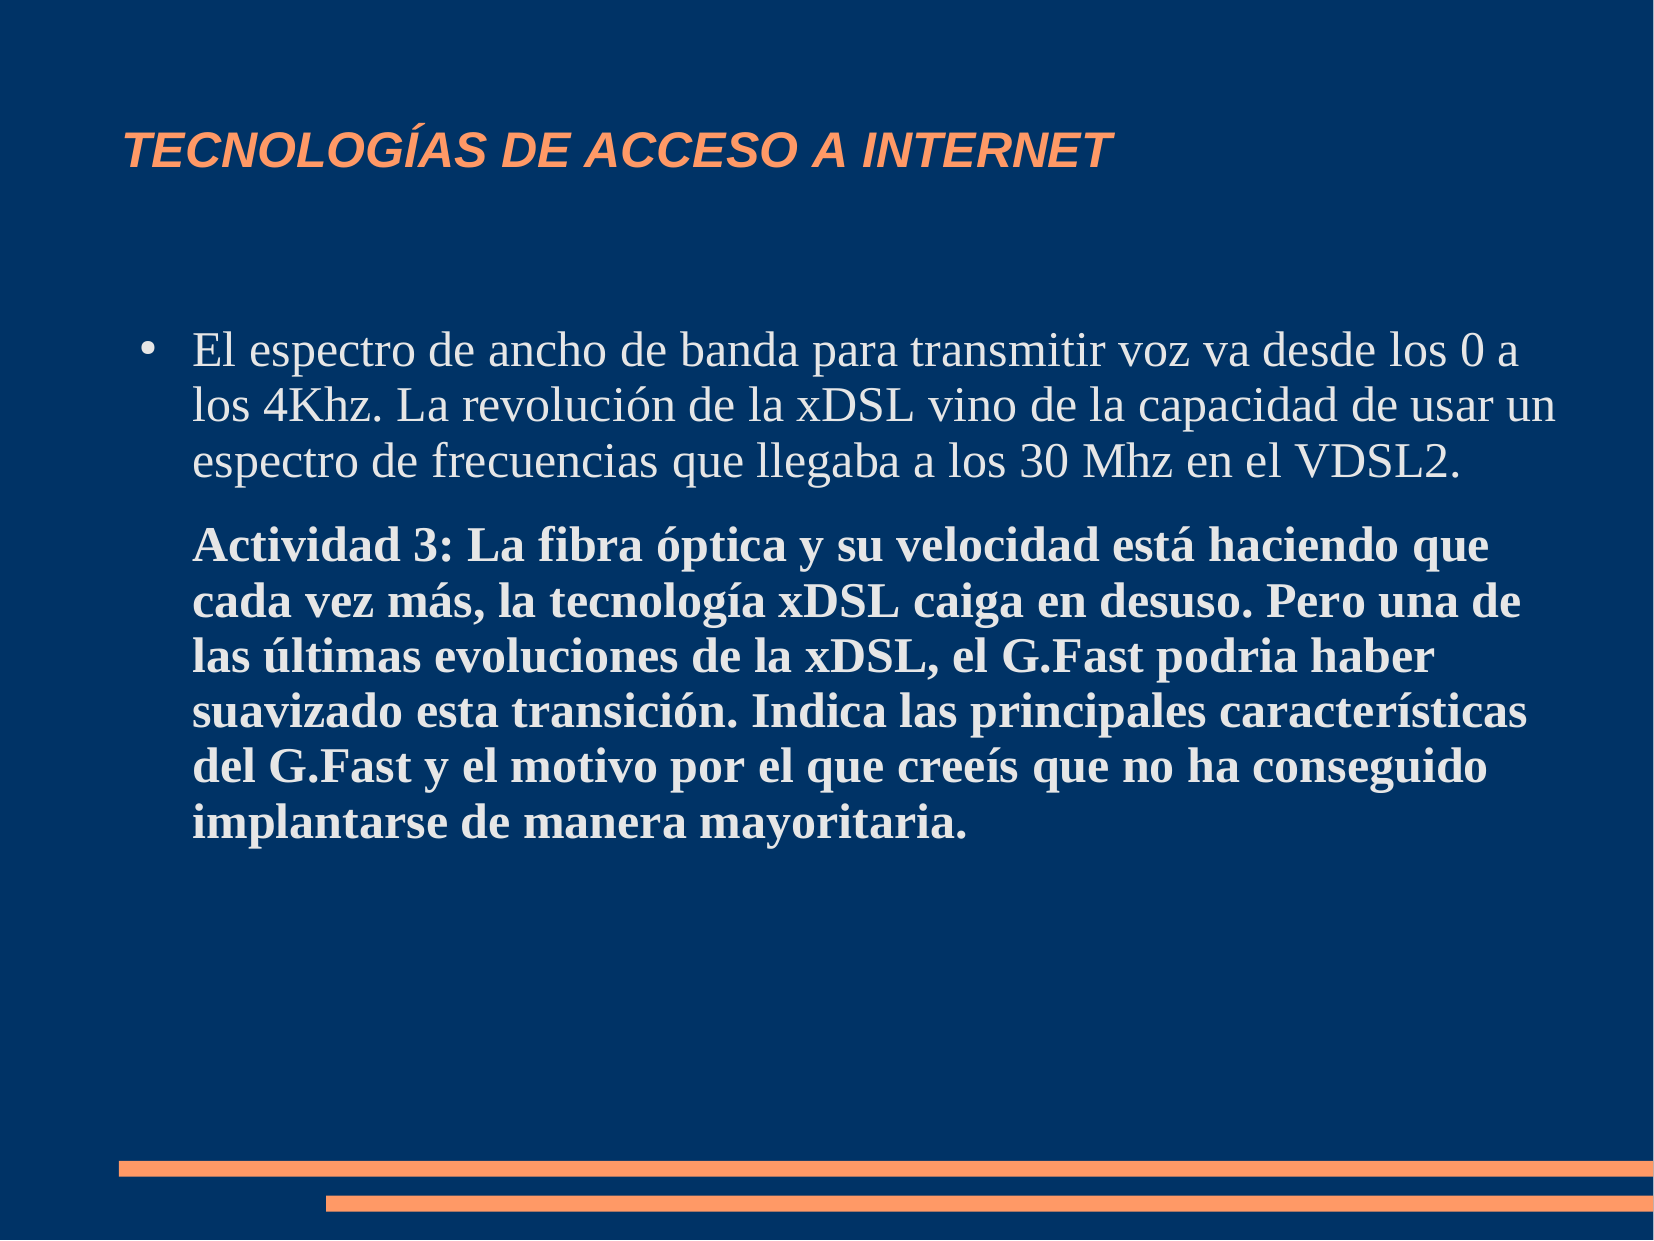

# TECNOLOGÍAS DE ACCESO A INTERNET
El espectro de ancho de banda para transmitir voz va desde los 0 a los 4Khz. La revolución de la xDSL vino de la capacidad de usar un espectro de frecuencias que llegaba a los 30 Mhz en el VDSL2.
Actividad 3: La fibra óptica y su velocidad está haciendo que cada vez más, la tecnología xDSL caiga en desuso. Pero una de las últimas evoluciones de la xDSL, el G.Fast podria haber suavizado esta transición. Indica las principales características del G.Fast y el motivo por el que creeís que no ha conseguido implantarse de manera mayoritaria.